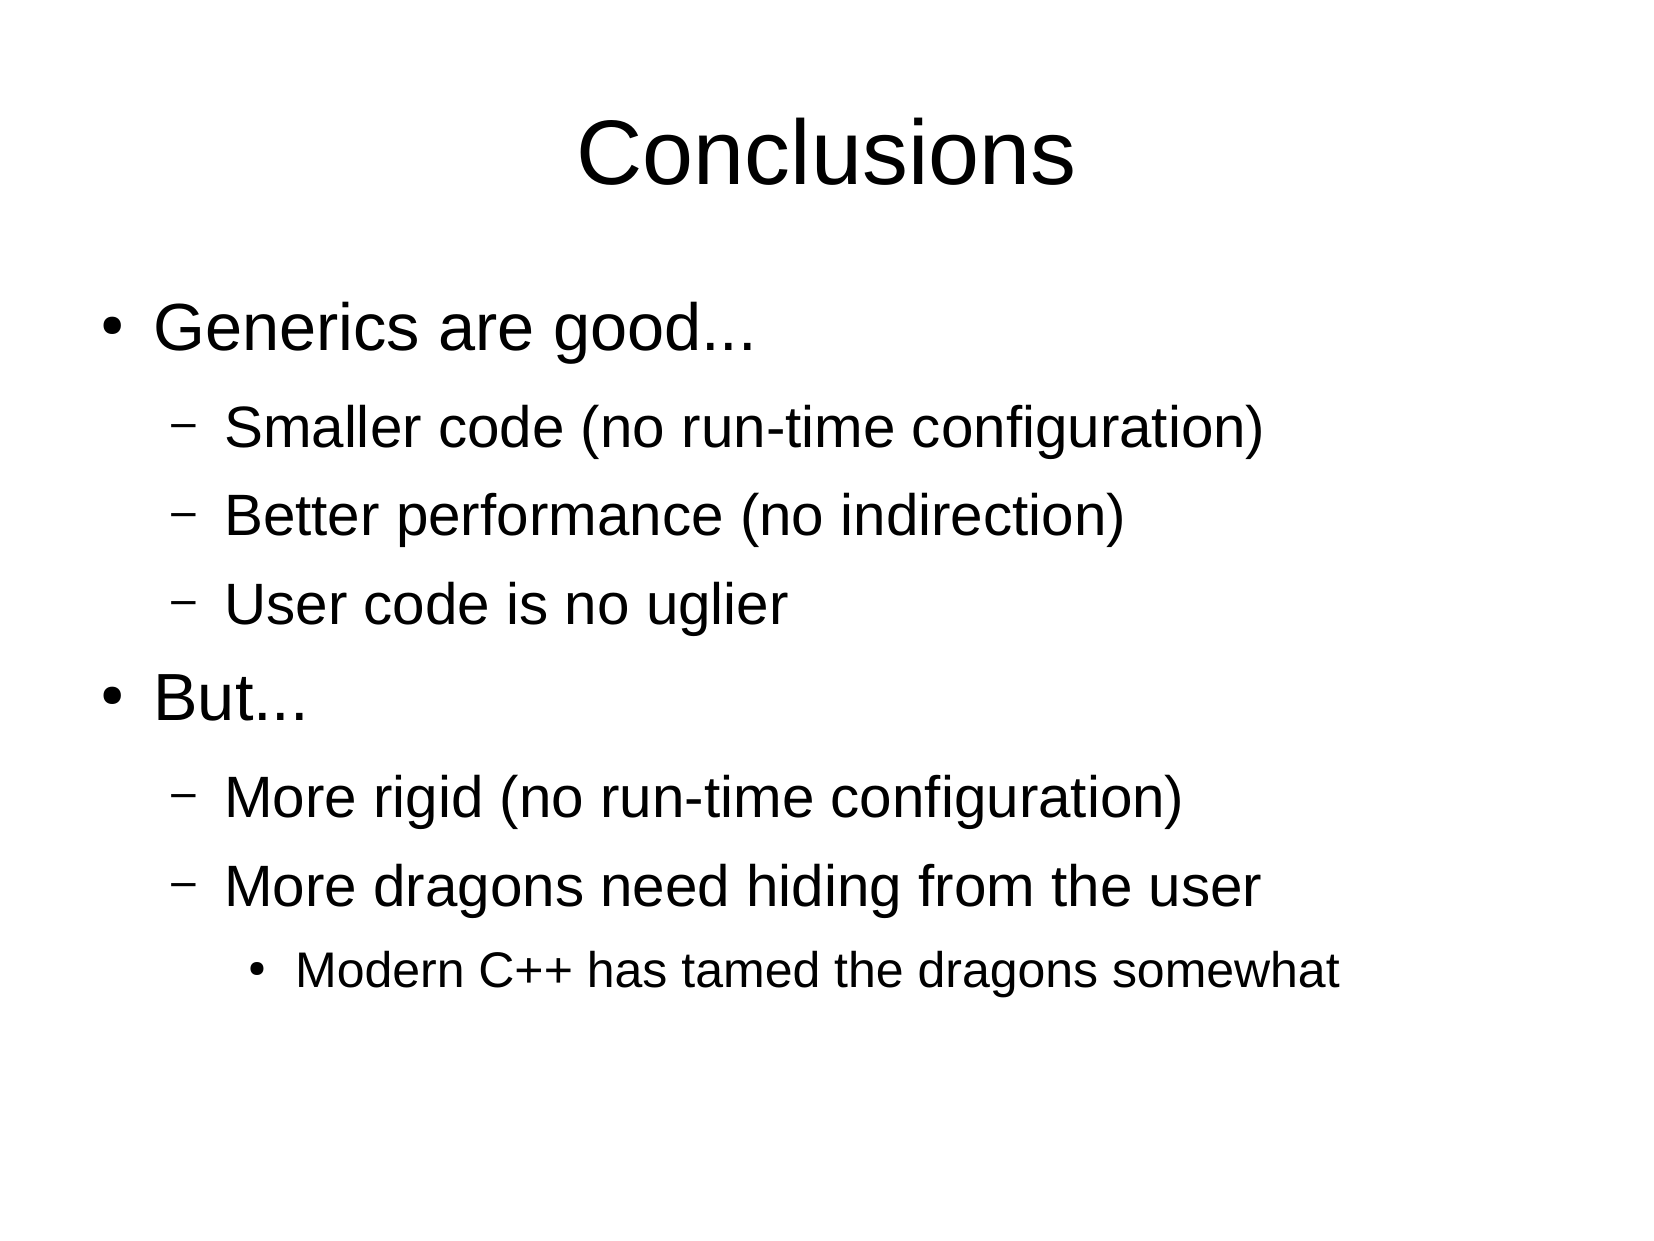

# Conclusions
Generics are good...
Smaller code (no run-time configuration)
Better performance (no indirection)
User code is no uglier
But...
More rigid (no run-time configuration)
More dragons need hiding from the user
Modern C++ has tamed the dragons somewhat